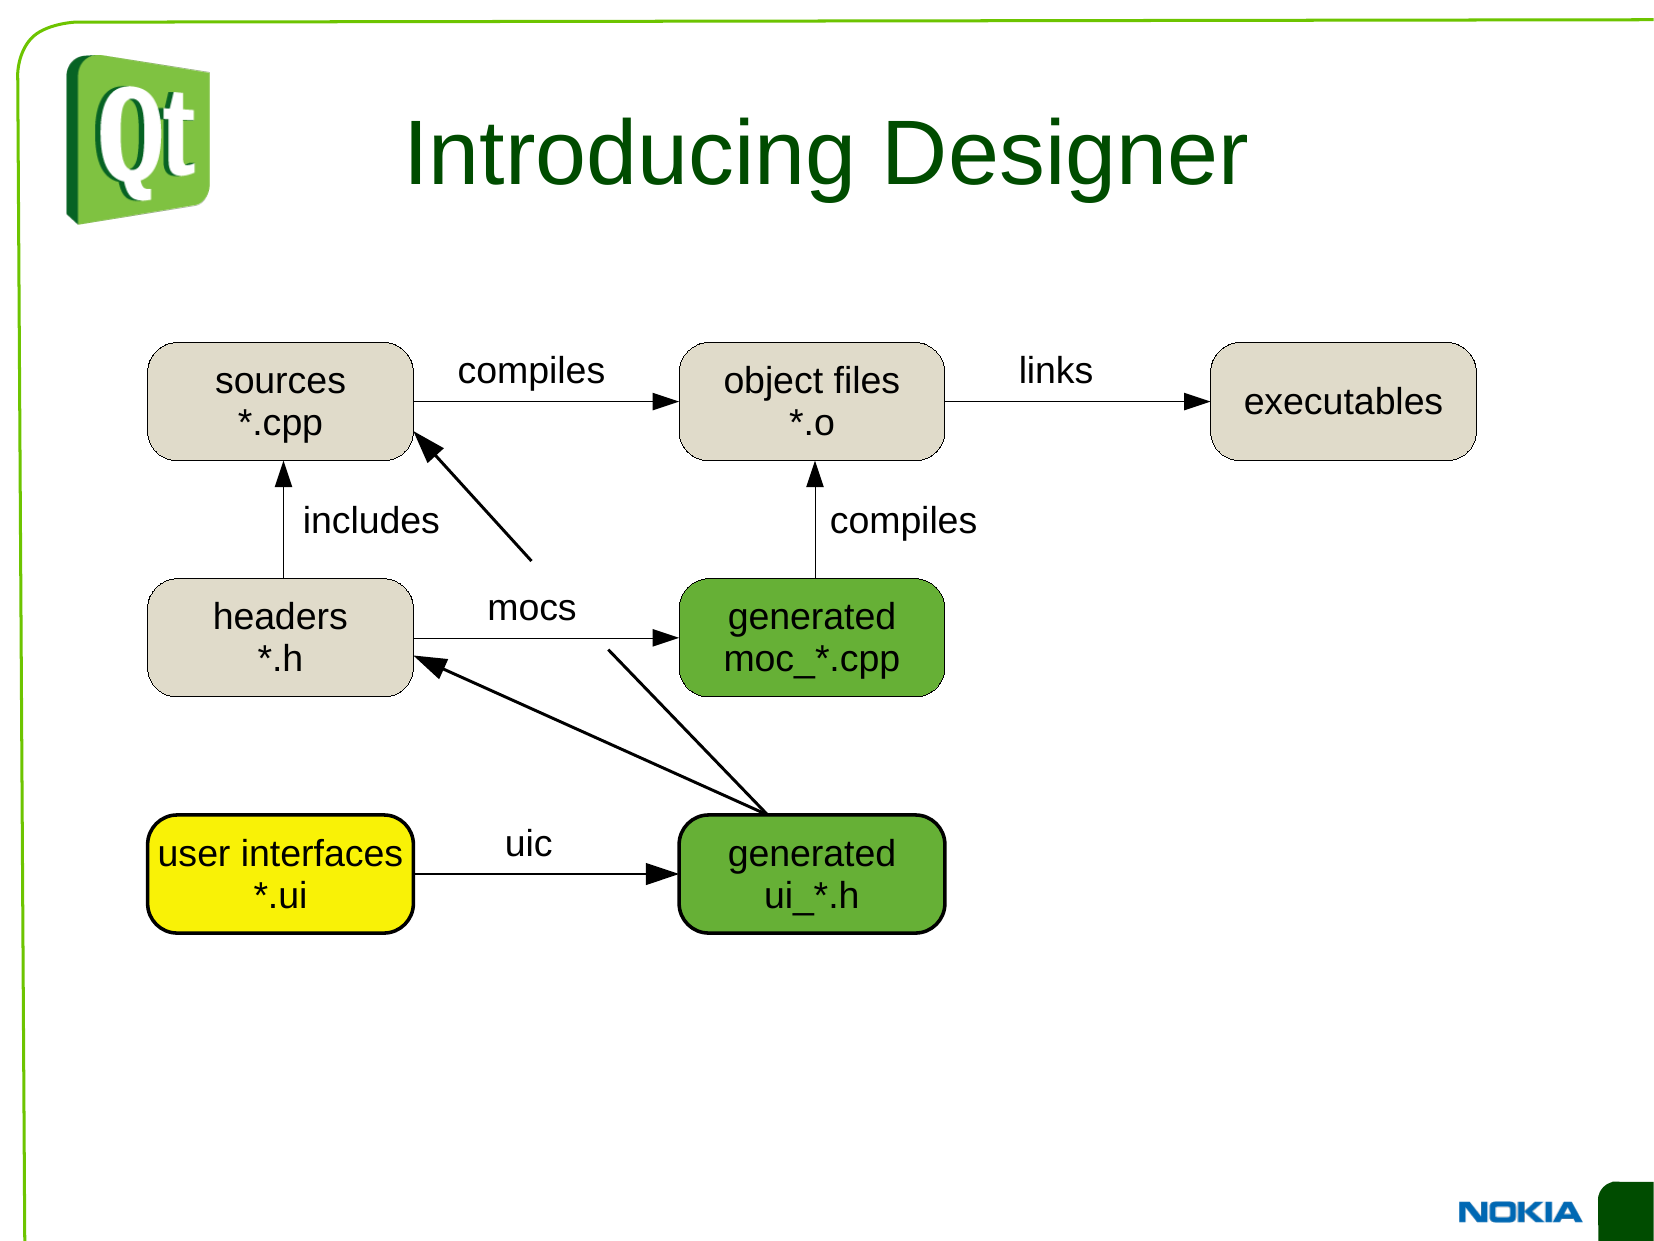

# Introducing Designer
sources
*.cpp
compiles
links
includes
compiles
mocs
object files
*.o
executables
headers
*.h
generated
moc_*.cpp
user interfaces
*.ui
uic
generated
ui_*.h